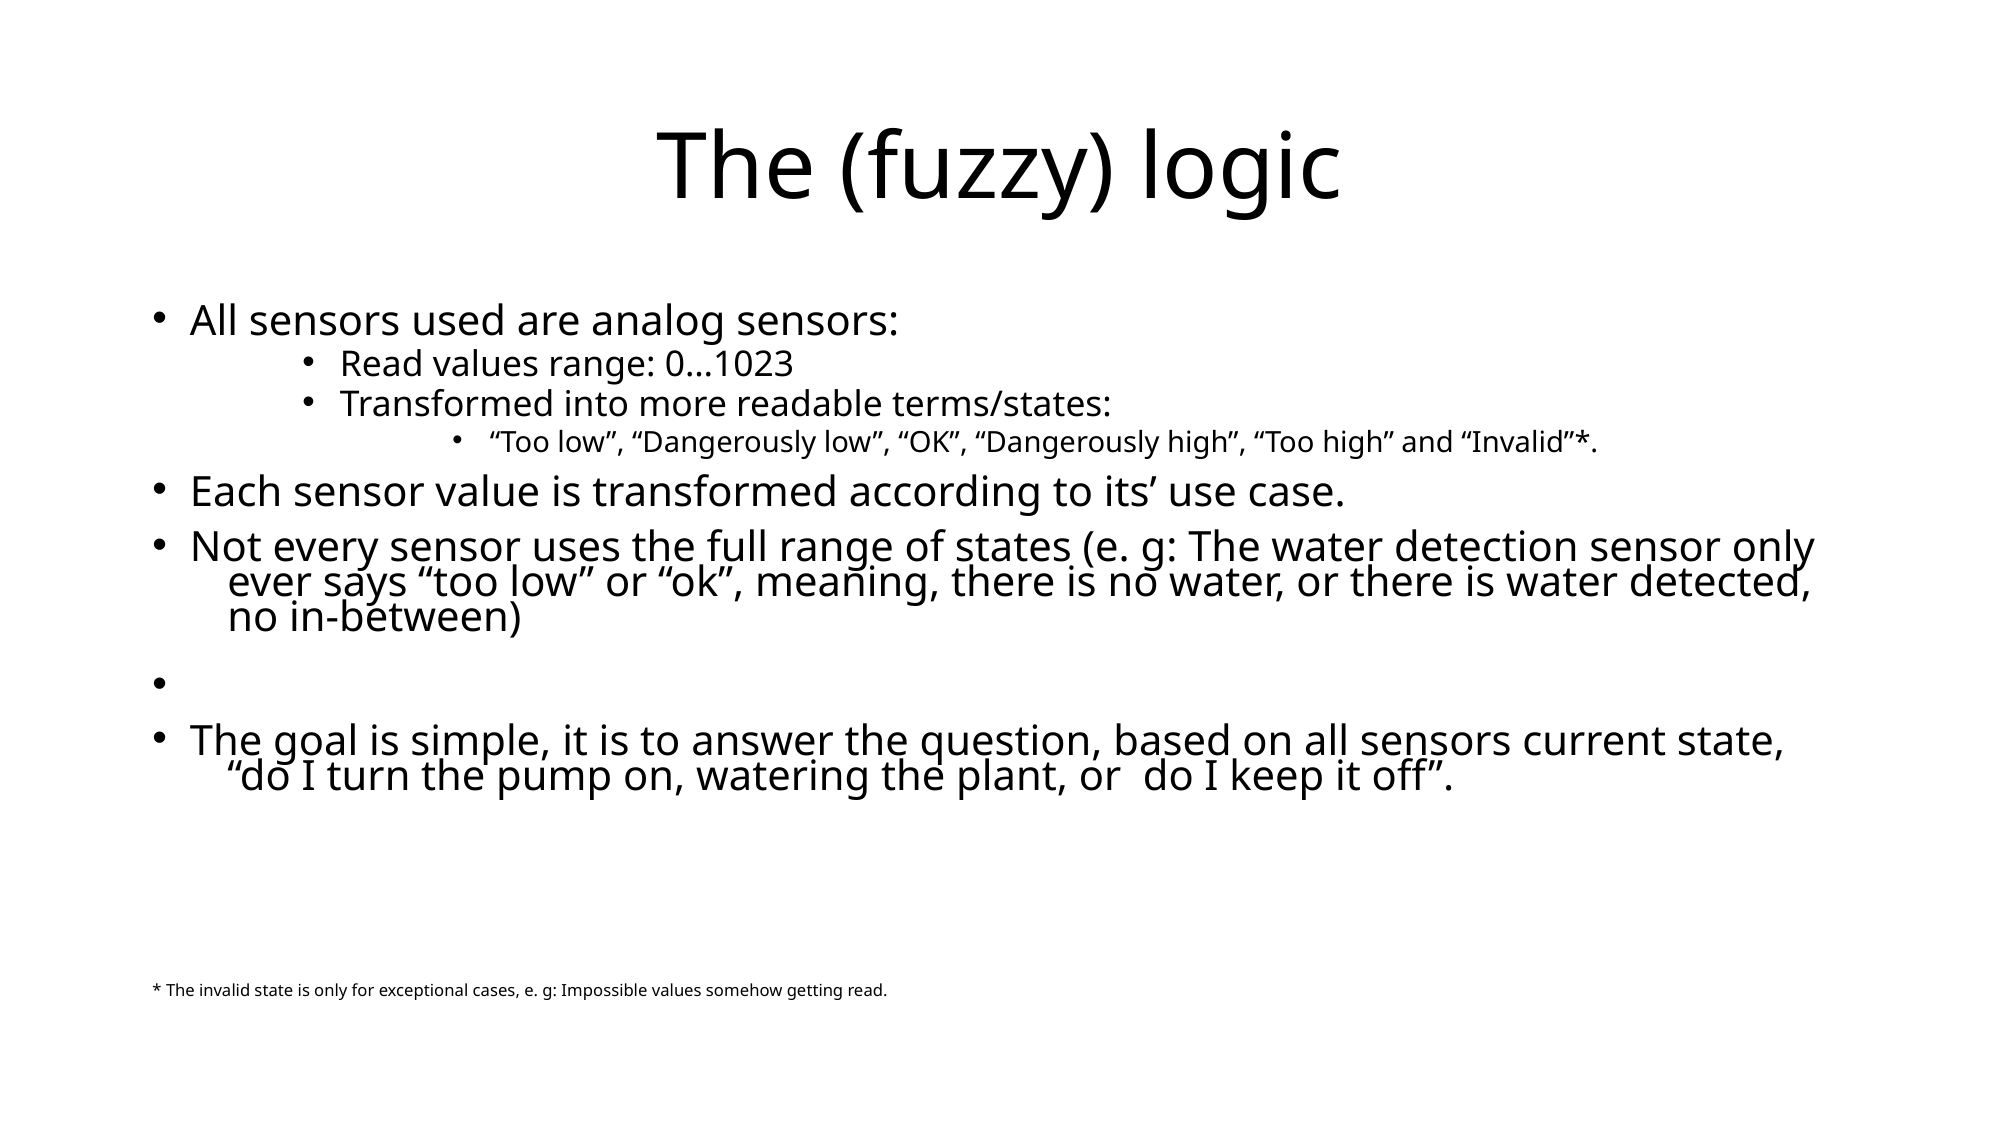

# The (fuzzy) logic
All sensors used are analog sensors:
Read values range: 0…1023
Transformed into more readable terms/states:
“Too low”, “Dangerously low”, “OK”, “Dangerously high”, “Too high” and “Invalid”*.
Each sensor value is transformed according to its’ use case.
Not every sensor uses the full range of states (e. g: The water detection sensor only ever says “too low” or “ok”, meaning, there is no water, or there is water detected, no in-between)
The goal is simple, it is to answer the question, based on all sensors current state, “do I turn the pump on, watering the plant, or do I keep it off”.
* The invalid state is only for exceptional cases, e. g: Impossible values somehow getting read.